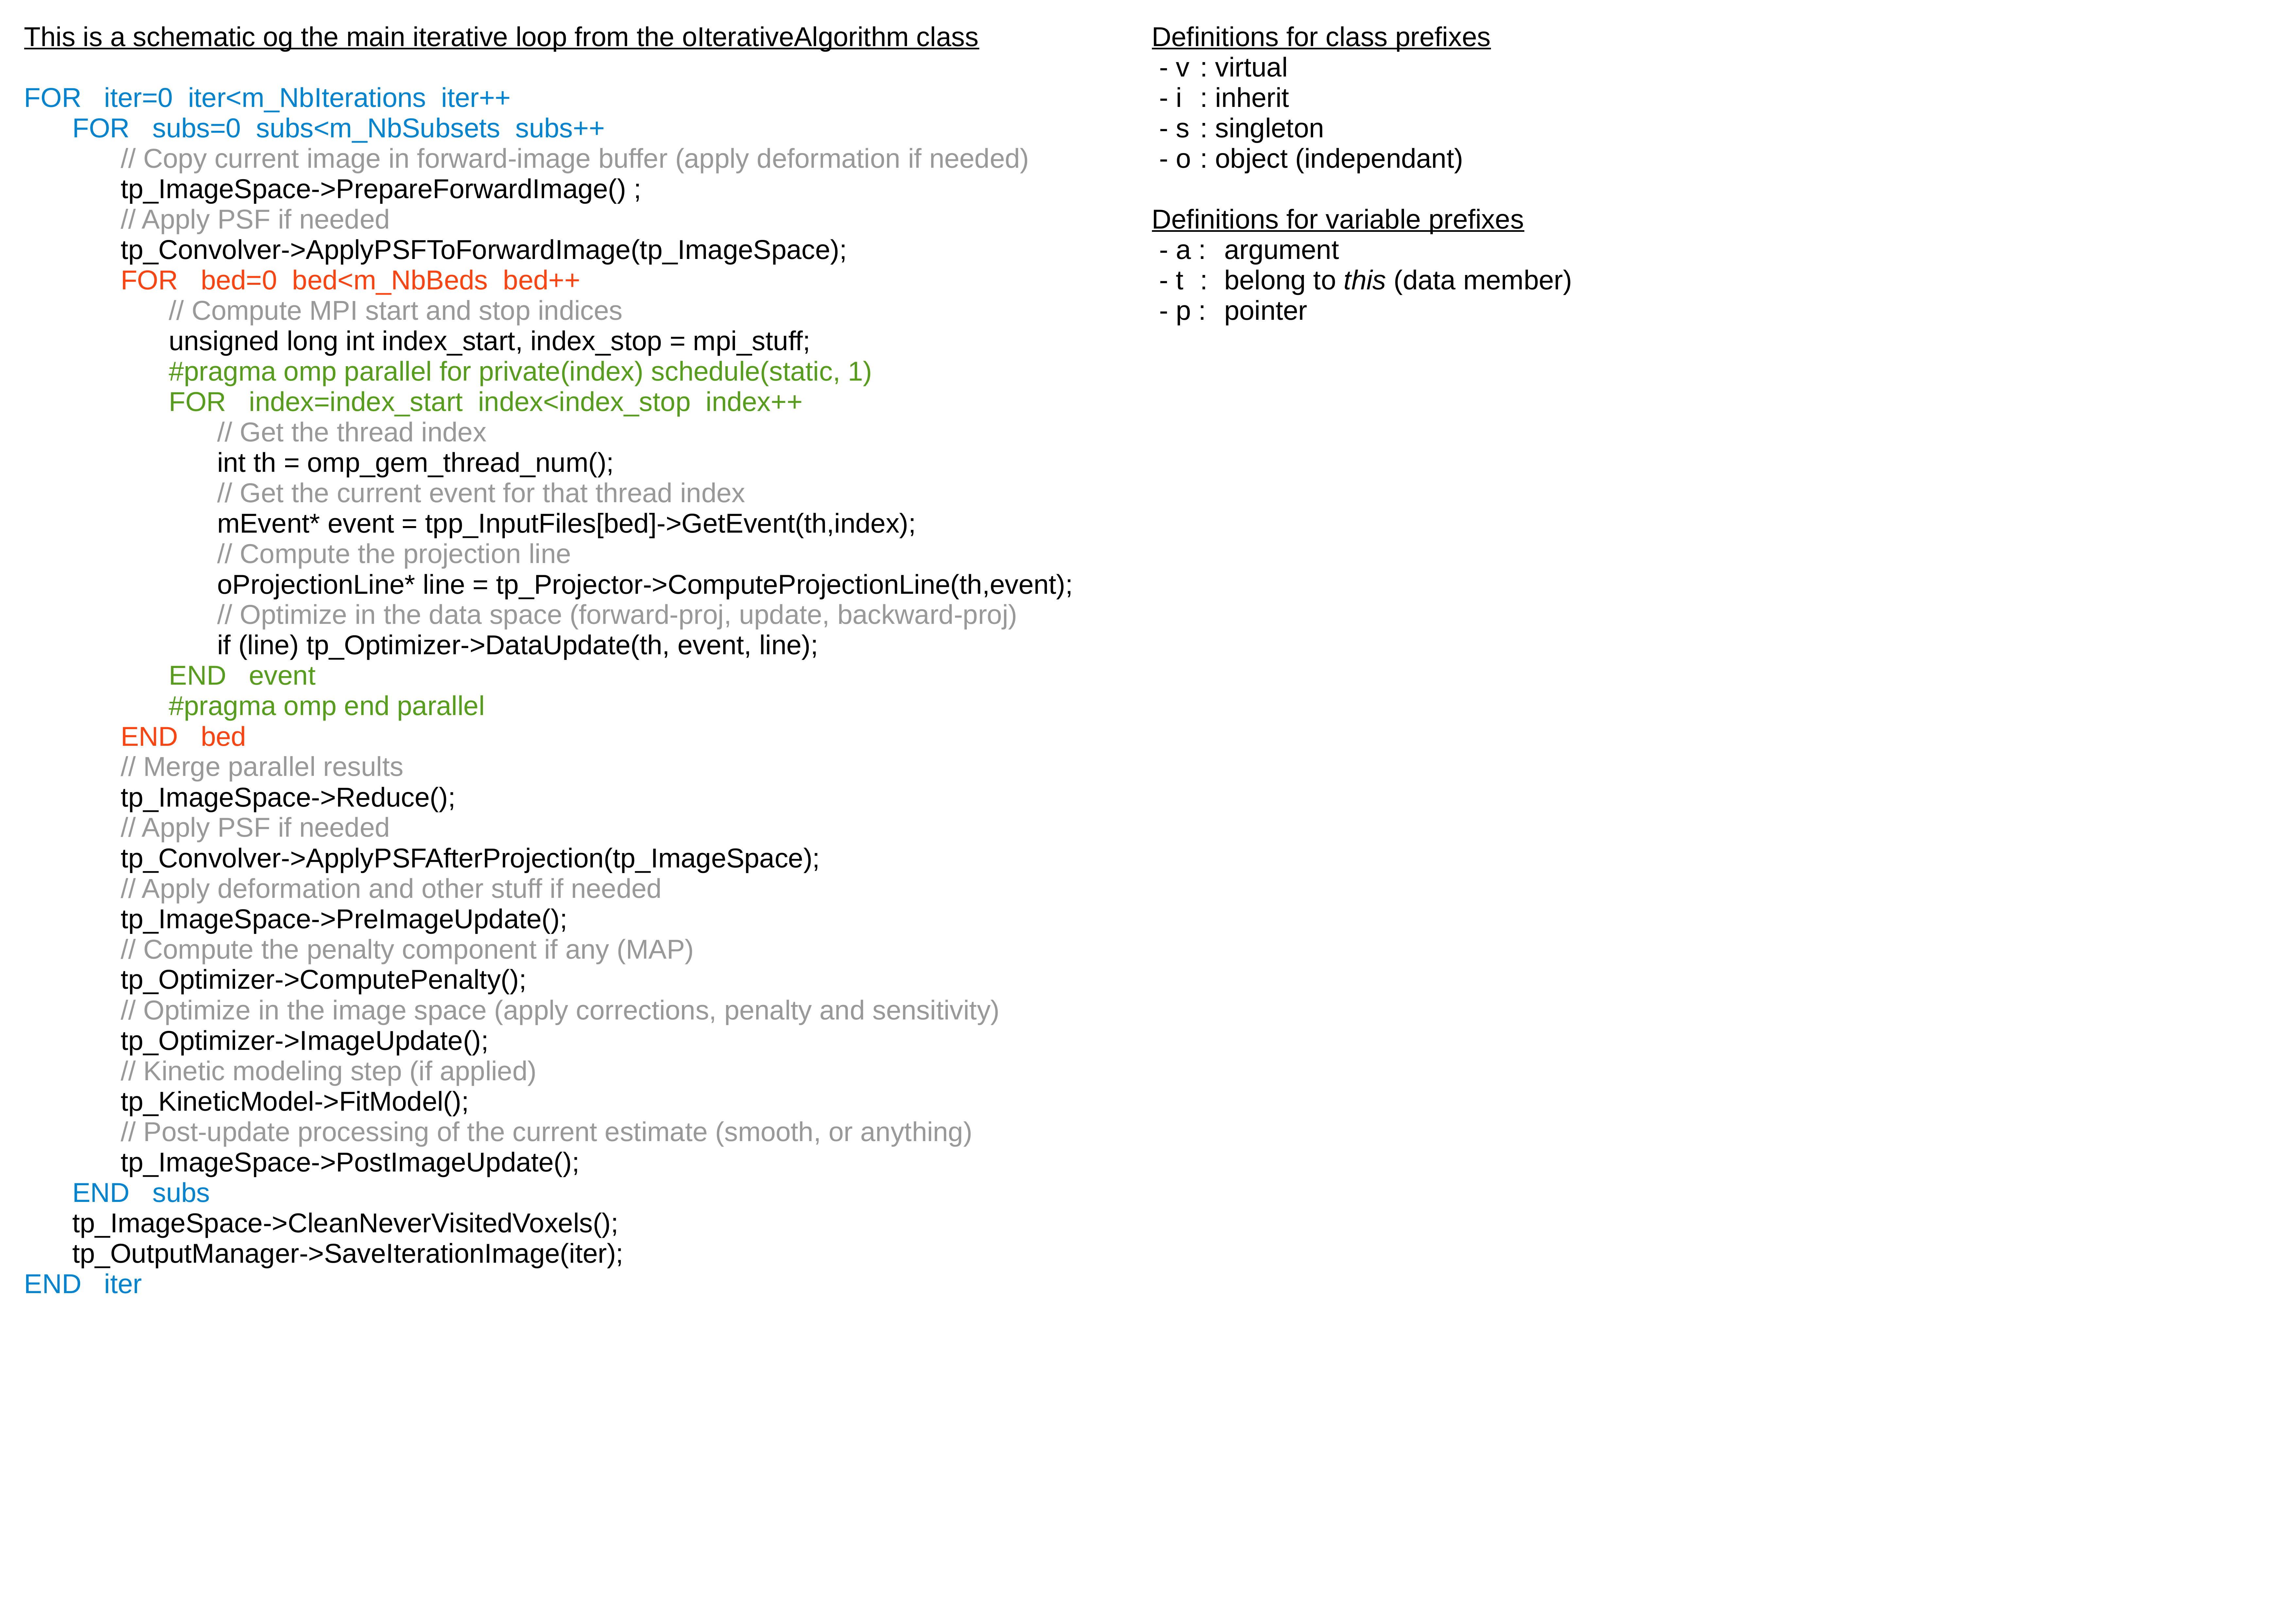

Definitions for class prefixes
 -	v	: virtual
 -	i	: inherit
 -	s	: singleton
 -	o	: object (independant)
Definitions for variable prefixes
 -	a :	argument
 -	t	:	belong to this (data member)
 -	p :	pointer
This is a schematic og the main iterative loop from the oIterativeAlgorithm class
FOR iter=0 iter<m_NbIterations iter++
		FOR subs=0 subs<m_NbSubsets subs++
				// Copy current image in forward-image buffer (apply deformation if needed)
				tp_ImageSpace->PrepareForwardImage() ;
				// Apply PSF if needed
				tp_Convolver->ApplyPSFToForwardImage(tp_ImageSpace);
				FOR bed=0 bed<m_NbBeds bed++
						// Compute MPI start and stop indices
						unsigned long int index_start, index_stop = mpi_stuff;
						#pragma omp parallel for private(index) schedule(static, 1)
						FOR index=index_start index<index_stop index++
								// Get the thread index
								int th = omp_gem_thread_num();
								// Get the current event for that thread index
								mEvent* event = tpp_InputFiles[bed]->GetEvent(th,index);
								// Compute the projection line
								oProjectionLine* line = tp_Projector->ComputeProjectionLine(th,event);
								// Optimize in the data space (forward-proj, update, backward-proj)
								if (line) tp_Optimizer->DataUpdate(th, event, line);
						END event
						#pragma omp end parallel
				END bed
				// Merge parallel results
				tp_ImageSpace->Reduce();
				// Apply PSF if needed
				tp_Convolver->ApplyPSFAfterProjection(tp_ImageSpace);
				// Apply deformation and other stuff if needed
				tp_ImageSpace->PreImageUpdate();
				// Compute the penalty component if any (MAP)
				tp_Optimizer->ComputePenalty();
				// Optimize in the image space (apply corrections, penalty and sensitivity)
				tp_Optimizer->ImageUpdate();
				// Kinetic modeling step (if applied)
				tp_KineticModel->FitModel();
				// Post-update processing of the current estimate (smooth, or anything)
				tp_ImageSpace->PostImageUpdate();
		END subs
		tp_ImageSpace->CleanNeverVisitedVoxels();
		tp_OutputManager->SaveIterationImage(iter);
END iter